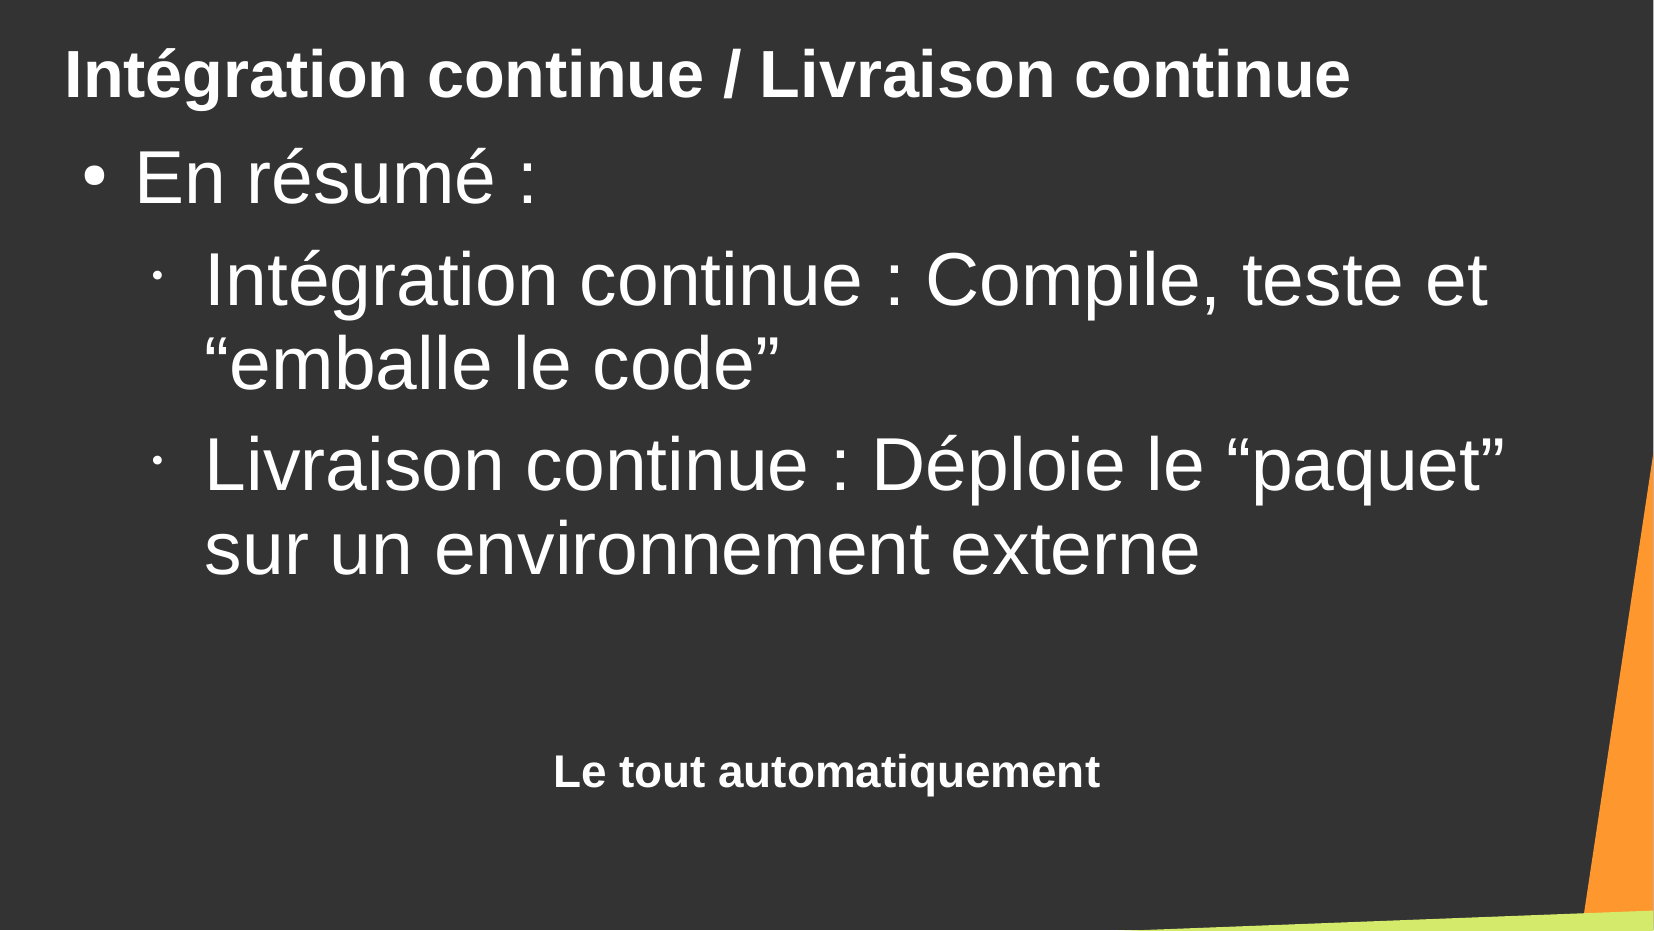

# Intégration continue / Livraison continue
En résumé :
Intégration continue : Compile, teste et “emballe le code”
Livraison continue : Déploie le “paquet” sur un environnement externe
Le tout automatiquement